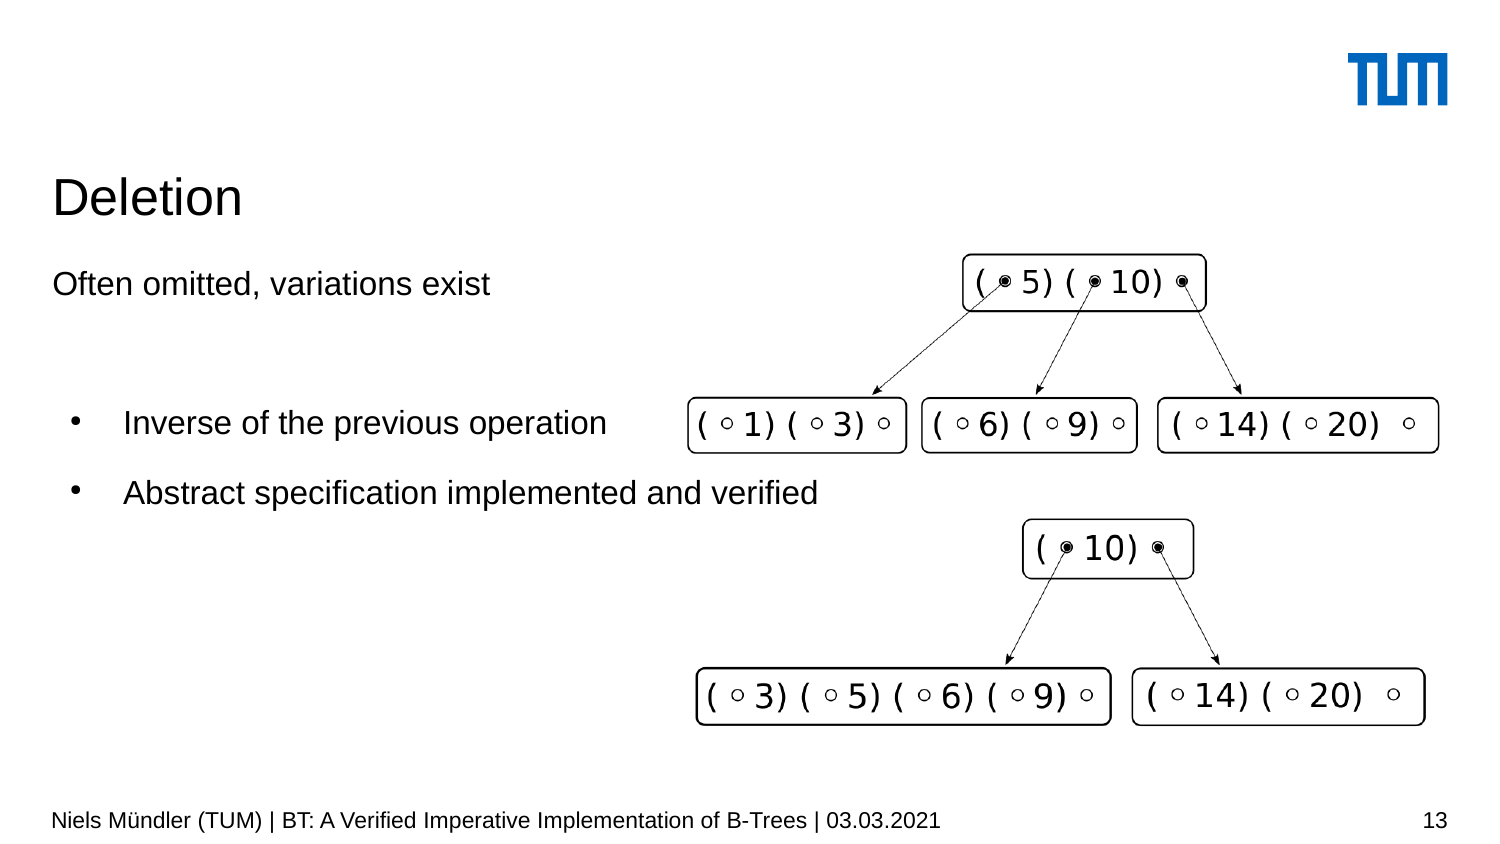

# Deletion
Often omitted, variations exist
Inverse of the previous operation
Abstract specification implemented and verified
Niels Mündler (TUM) | BT: A Verified Imperative Implementation of B-Trees
13